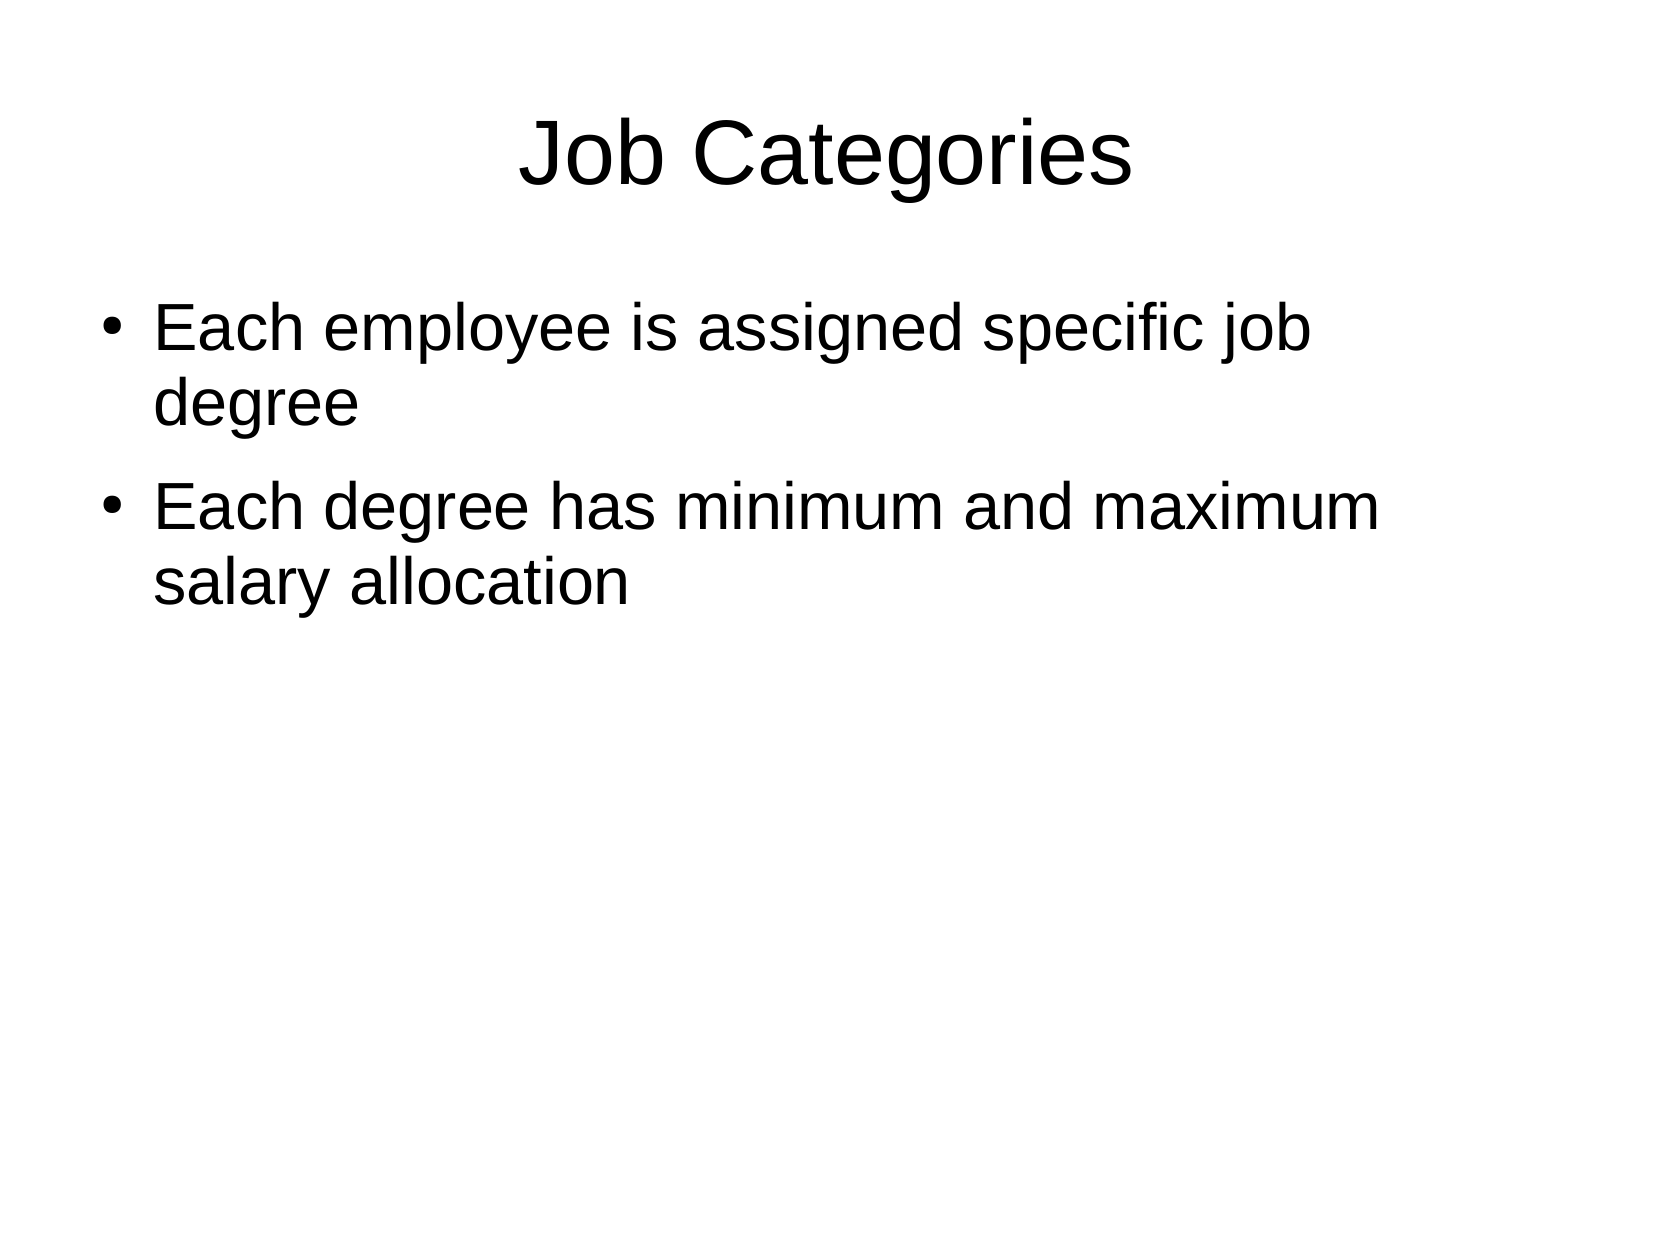

# Job Categories
Each employee is assigned specific job degree
Each degree has minimum and maximum salary allocation